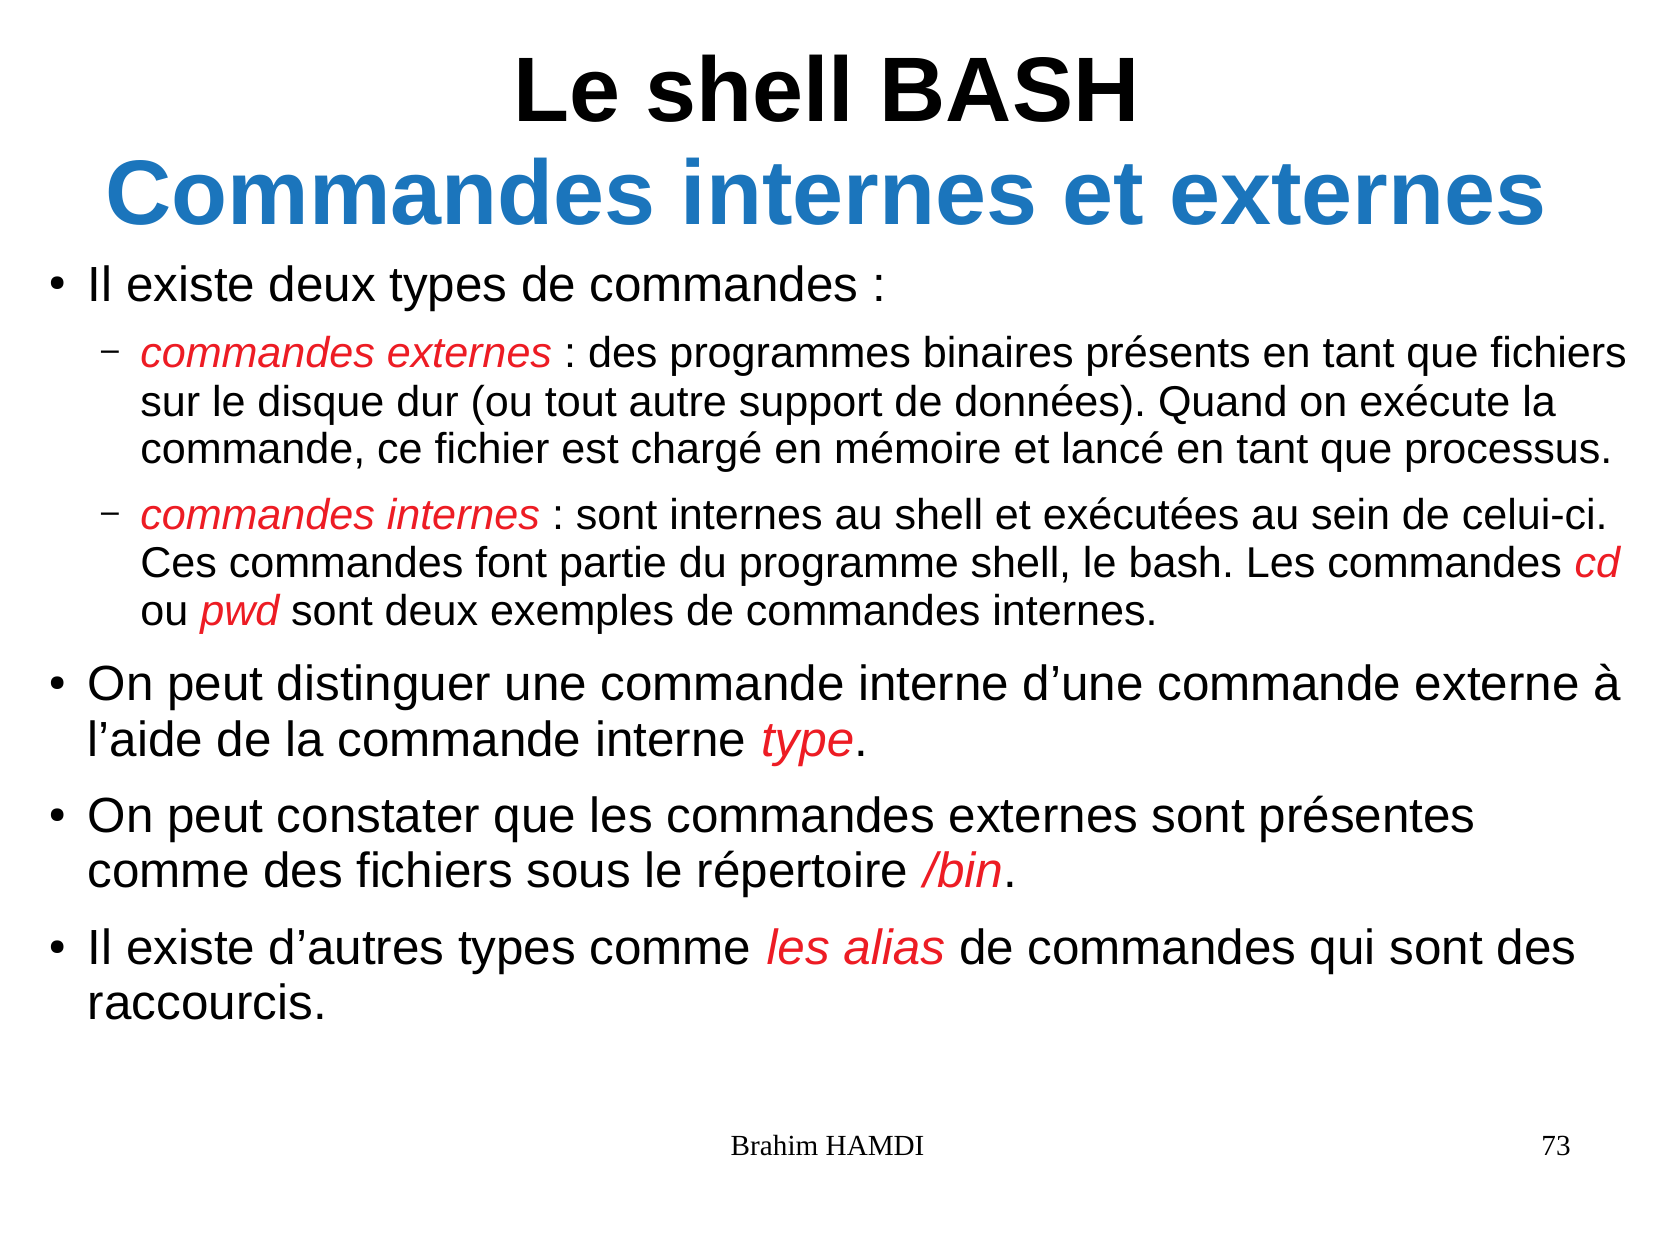

# Le shell BASH Commandes internes et externes
Il existe deux types de commandes :
commandes externes : des programmes binaires présents en tant que fichiers sur le disque dur (ou tout autre support de données). Quand on exécute la commande, ce fichier est chargé en mémoire et lancé en tant que processus.
commandes internes : sont internes au shell et exécutées au sein de celui-ci. Ces commandes font partie du programme shell, le bash. Les commandes cd ou pwd sont deux exemples de commandes internes.
On peut distinguer une commande interne d’une commande externe à l’aide de la commande interne type.
On peut constater que les commandes externes sont présentes comme des fichiers sous le répertoire /bin.
Il existe d’autres types comme les alias de commandes qui sont des raccourcis.
Brahim HAMDI
73